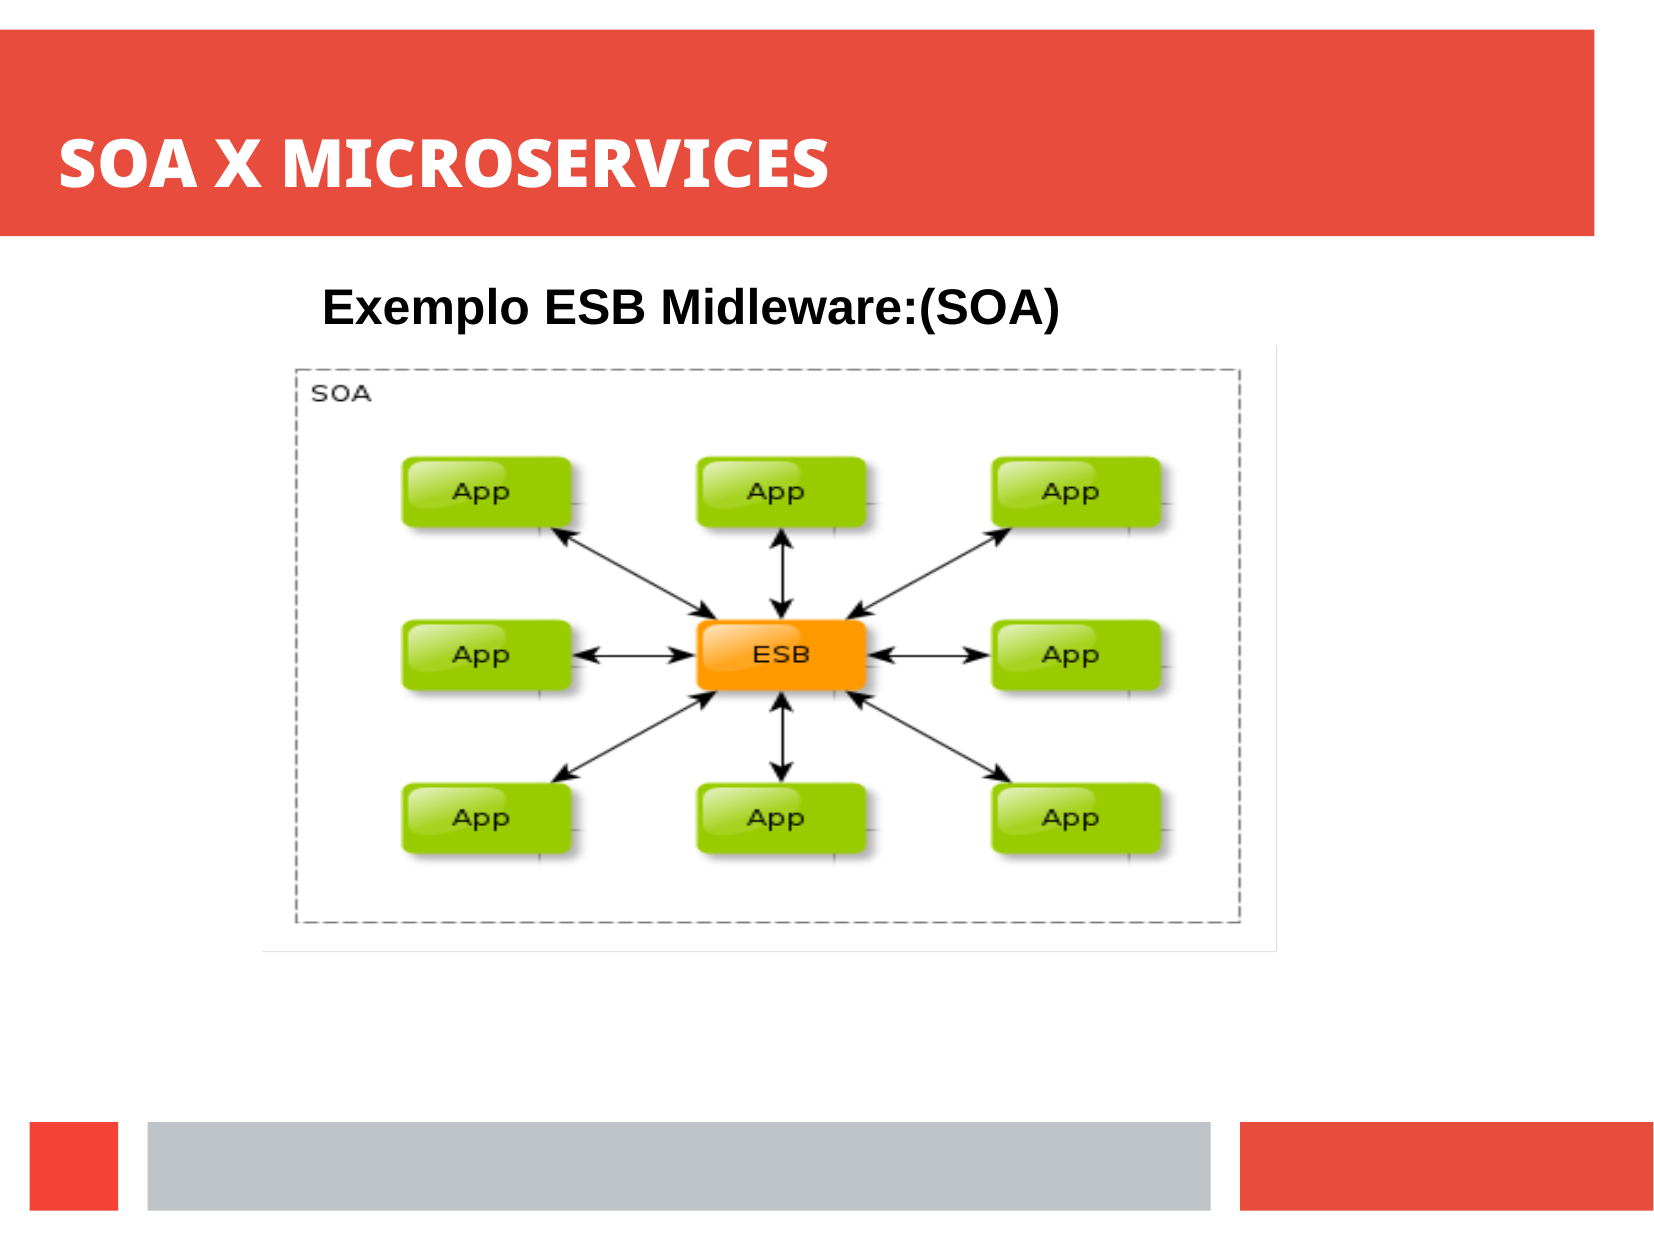

# SOA X MICROSERVICES
Exemplo ESB Midleware:(SOA)